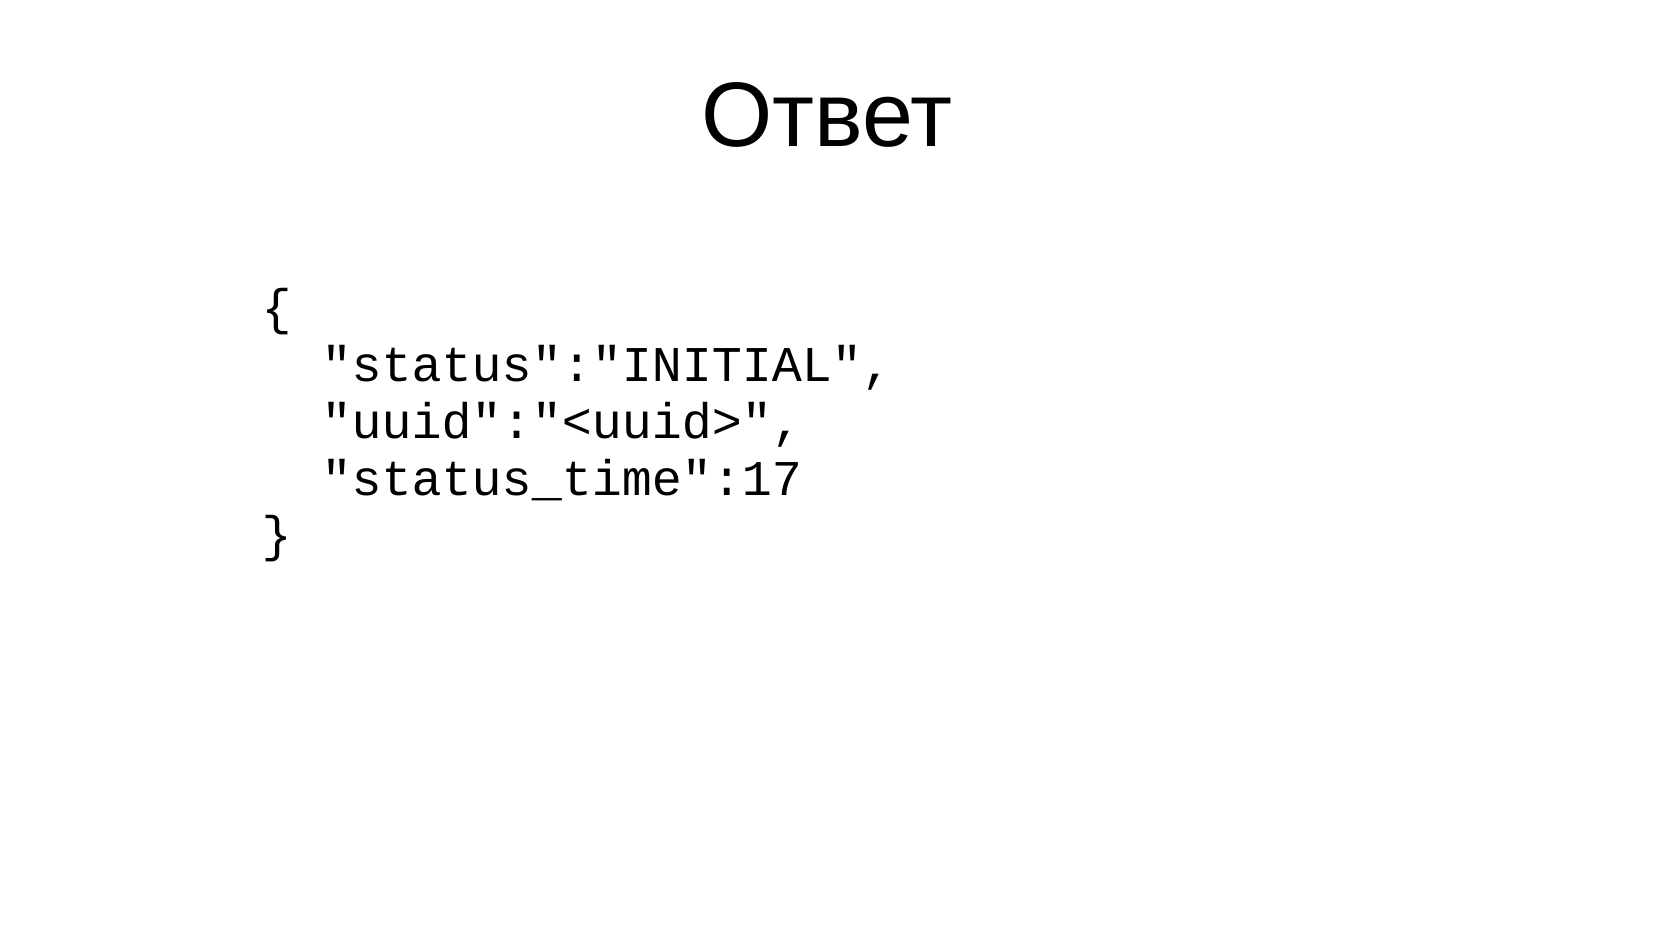

# Ответ
 {
 "status":"INITIAL",
 "uuid":"<uuid>",
 "status_time":17
 }